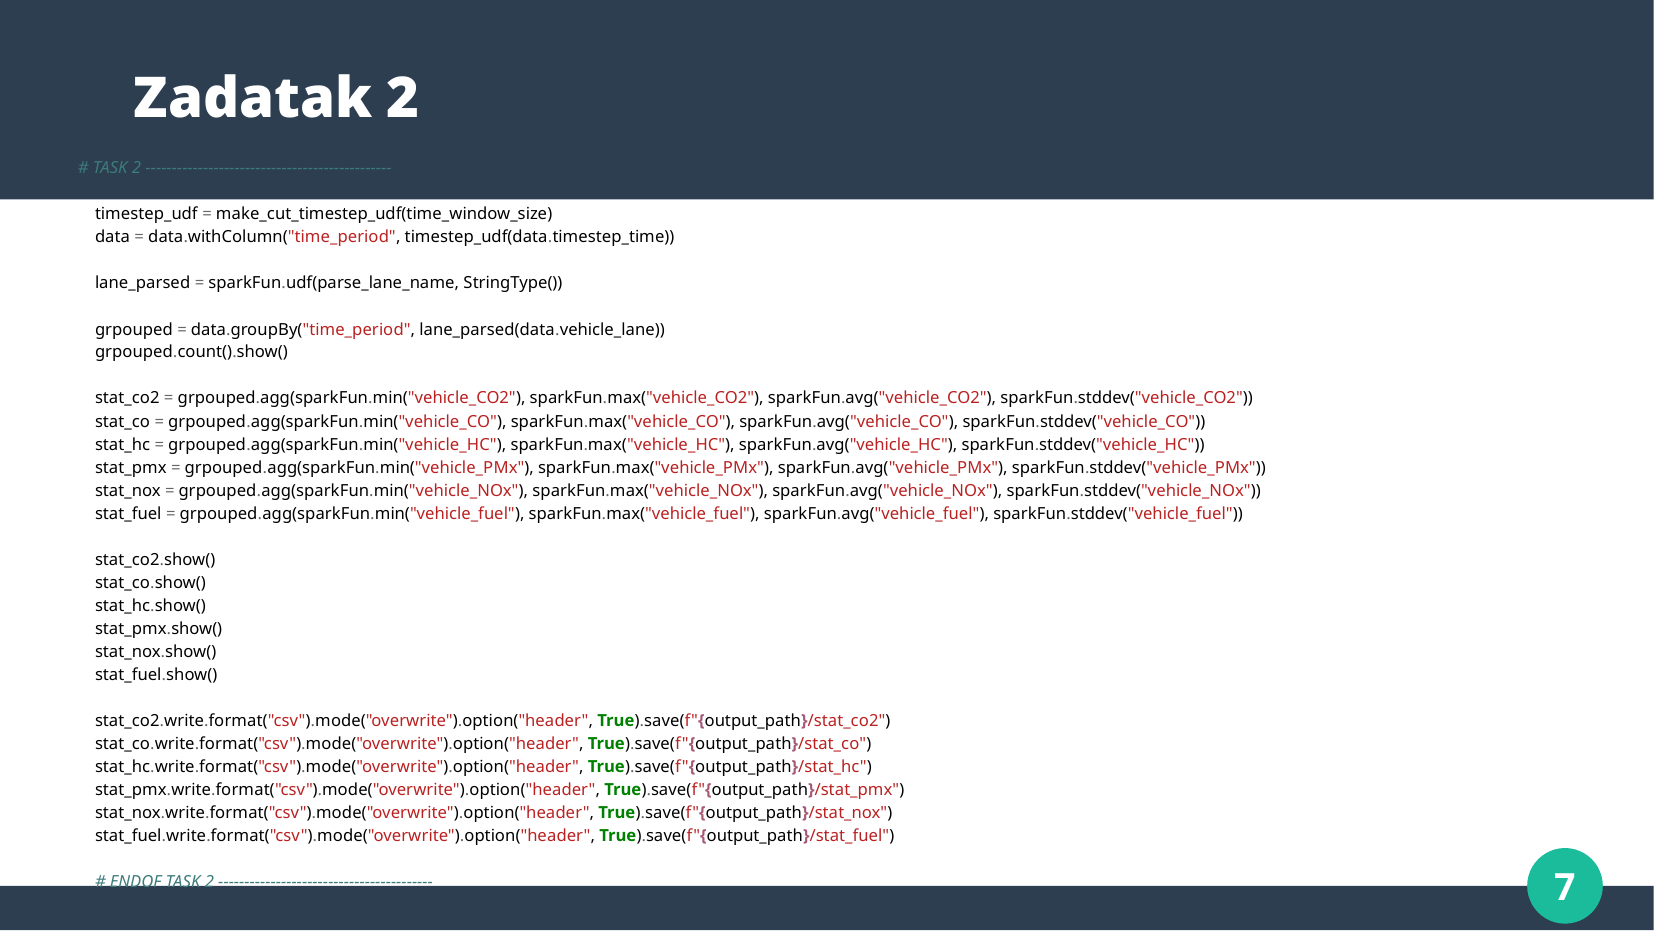

# Zadatak 2
# TASK 2 -----------------------------------------------
 timestep_udf = make_cut_timestep_udf(time_window_size)
 data = data.withColumn("time_period", timestep_udf(data.timestep_time))
 lane_parsed = sparkFun.udf(parse_lane_name, StringType())
 grpouped = data.groupBy("time_period", lane_parsed(data.vehicle_lane))
 grpouped.count().show()
 stat_co2 = grpouped.agg(sparkFun.min("vehicle_CO2"), sparkFun.max("vehicle_CO2"), sparkFun.avg("vehicle_CO2"), sparkFun.stddev("vehicle_CO2"))
 stat_co = grpouped.agg(sparkFun.min("vehicle_CO"), sparkFun.max("vehicle_CO"), sparkFun.avg("vehicle_CO"), sparkFun.stddev("vehicle_CO"))
 stat_hc = grpouped.agg(sparkFun.min("vehicle_HC"), sparkFun.max("vehicle_HC"), sparkFun.avg("vehicle_HC"), sparkFun.stddev("vehicle_HC"))
 stat_pmx = grpouped.agg(sparkFun.min("vehicle_PMx"), sparkFun.max("vehicle_PMx"), sparkFun.avg("vehicle_PMx"), sparkFun.stddev("vehicle_PMx"))
 stat_nox = grpouped.agg(sparkFun.min("vehicle_NOx"), sparkFun.max("vehicle_NOx"), sparkFun.avg("vehicle_NOx"), sparkFun.stddev("vehicle_NOx"))
 stat_fuel = grpouped.agg(sparkFun.min("vehicle_fuel"), sparkFun.max("vehicle_fuel"), sparkFun.avg("vehicle_fuel"), sparkFun.stddev("vehicle_fuel"))
 stat_co2.show()
 stat_co.show()
 stat_hc.show()
 stat_pmx.show()
 stat_nox.show()
 stat_fuel.show()
 stat_co2.write.format("csv").mode("overwrite").option("header", True).save(f"{output_path}/stat_co2")
 stat_co.write.format("csv").mode("overwrite").option("header", True).save(f"{output_path}/stat_co")
 stat_hc.write.format("csv").mode("overwrite").option("header", True).save(f"{output_path}/stat_hc")
 stat_pmx.write.format("csv").mode("overwrite").option("header", True).save(f"{output_path}/stat_pmx")
 stat_nox.write.format("csv").mode("overwrite").option("header", True).save(f"{output_path}/stat_nox")
 stat_fuel.write.format("csv").mode("overwrite").option("header", True).save(f"{output_path}/stat_fuel")
 # ENDOF TASK 2 -----------------------------------------